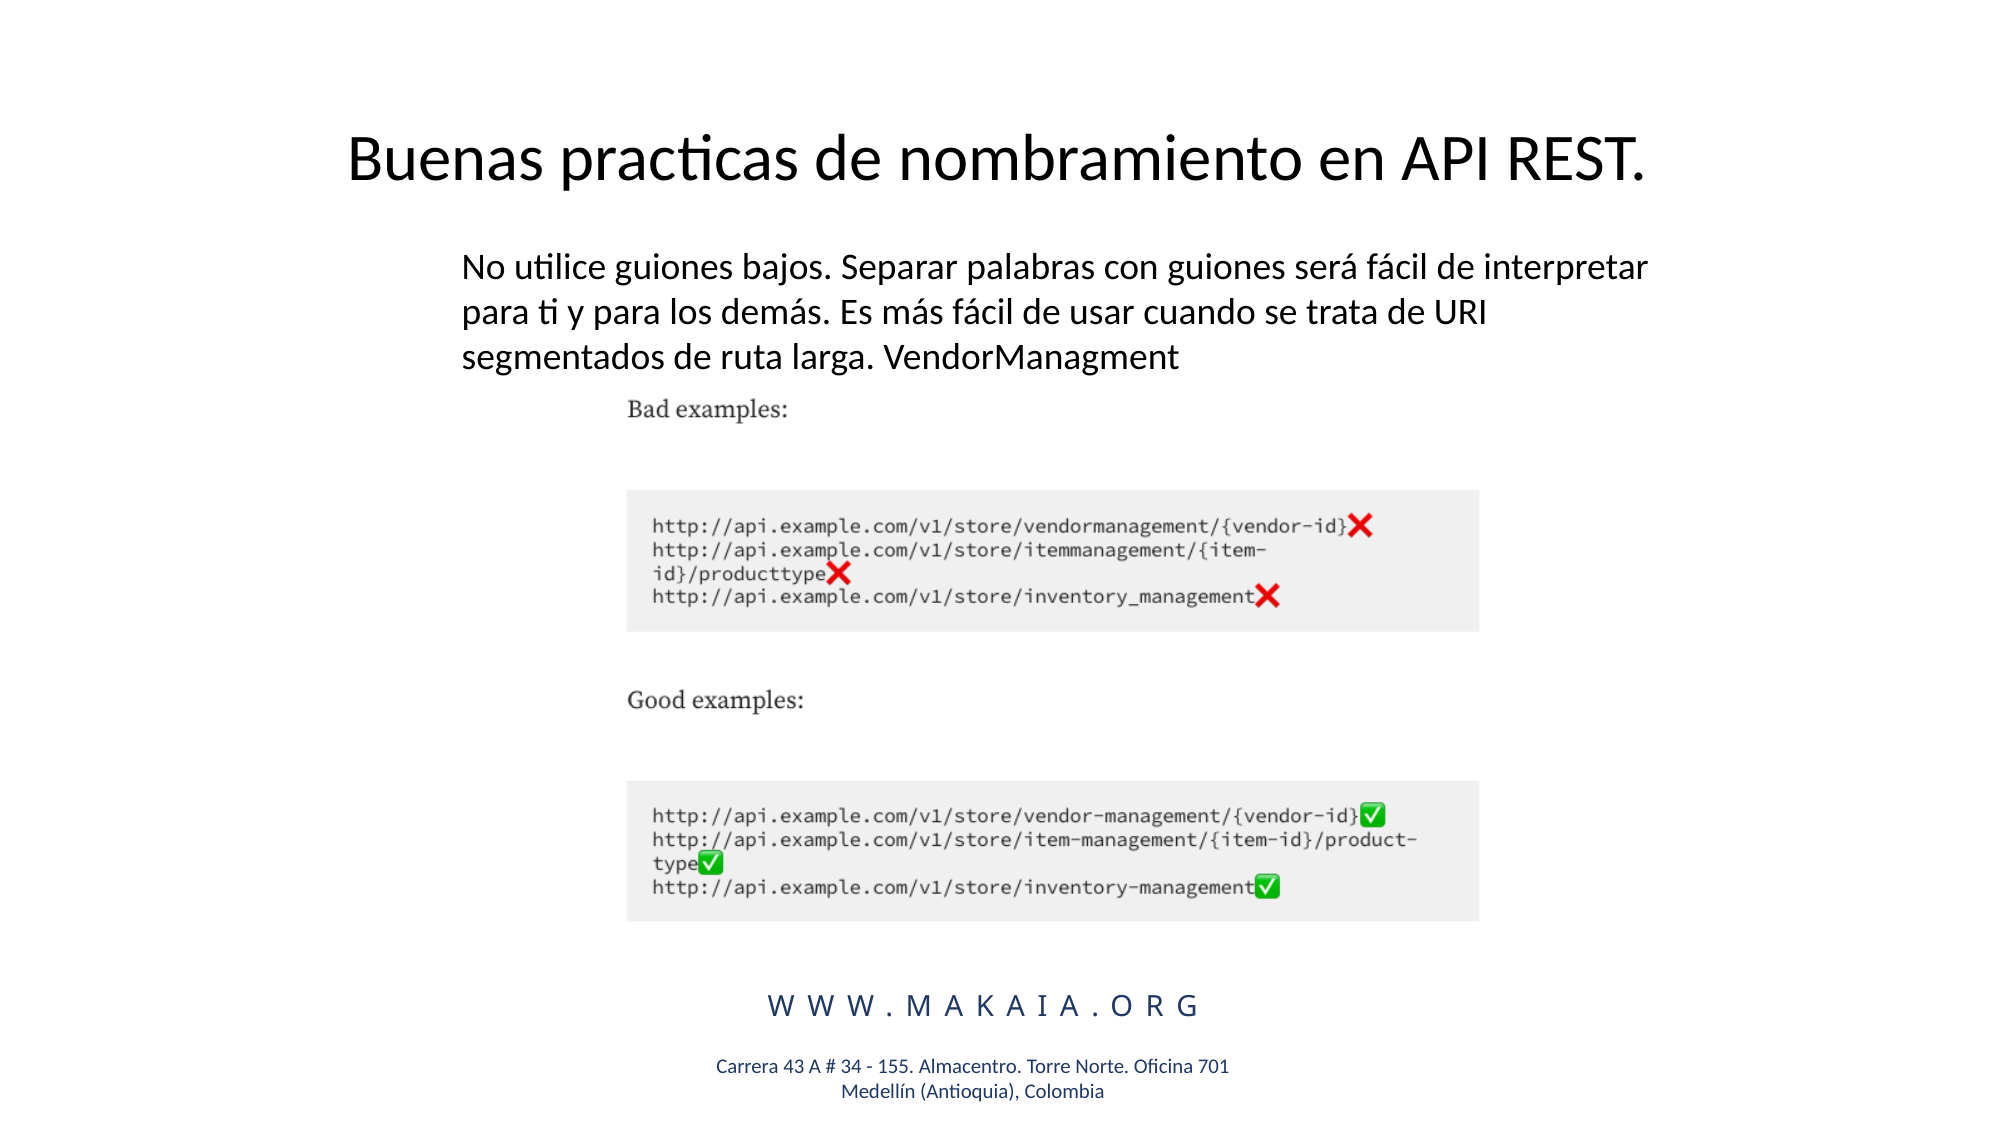

Buenas practicas de nombramiento en API REST.
No utilice guiones bajos. Separar palabras con guiones será fácil de interpretar para ti y para los demás. Es más fácil de usar cuando se trata de URI segmentados de ruta larga. VendorManagment
WWW.MAKAIA.ORG
Carrera 43 A # 34 - 155. Almacentro. Torre Norte. Oficina 701
Medellín (Antioquia), Colombia